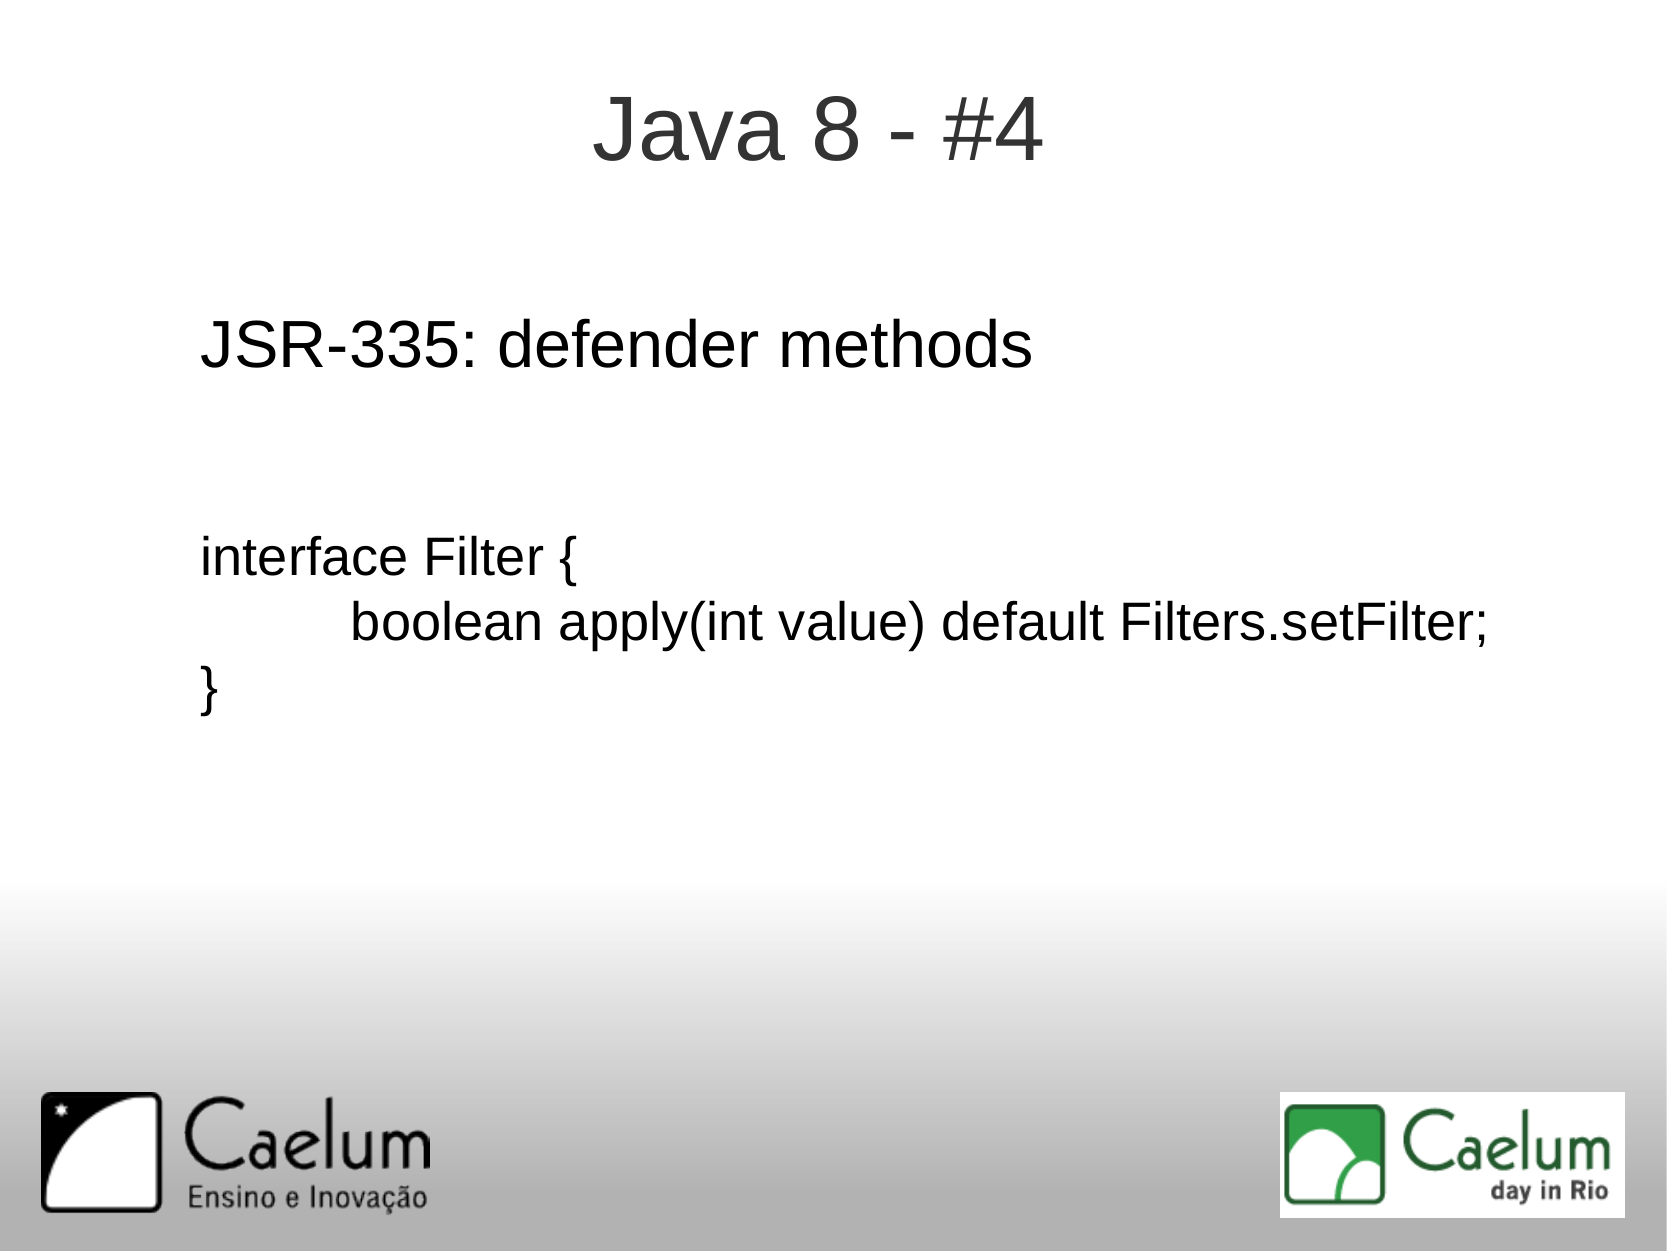

# Java 8 - #4
JSR-335: defender methods
interface Filter {
	boolean apply(int value) default Filters.setFilter;
}